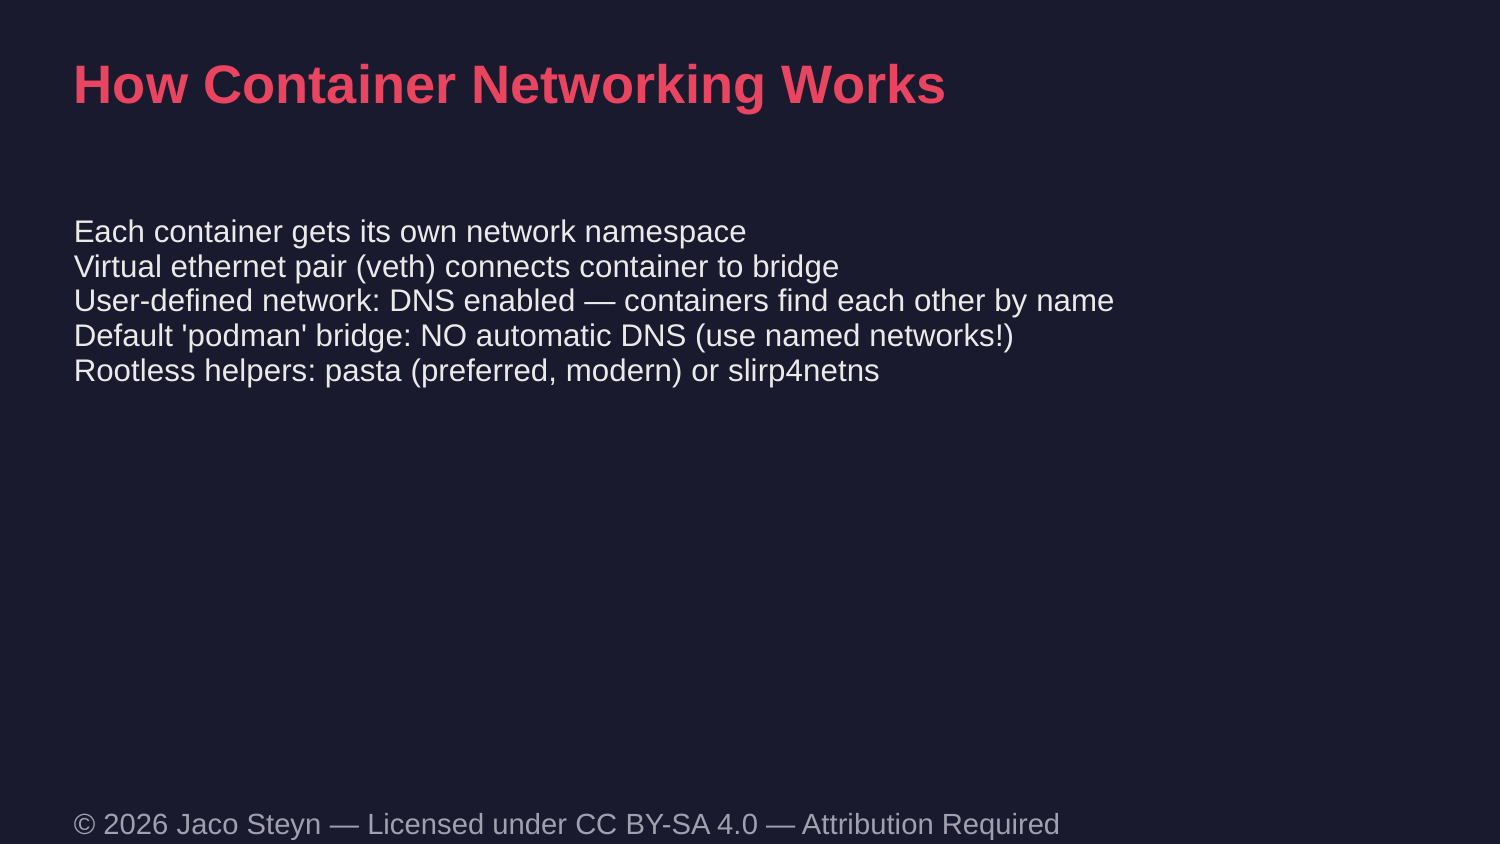

How Container Networking Works
Each container gets its own network namespace
Virtual ethernet pair (veth) connects container to bridge
User-defined network: DNS enabled — containers find each other by name
Default 'podman' bridge: NO automatic DNS (use named networks!)
Rootless helpers: pasta (preferred, modern) or slirp4netns
© 2026 Jaco Steyn — Licensed under CC BY-SA 4.0 — Attribution Required